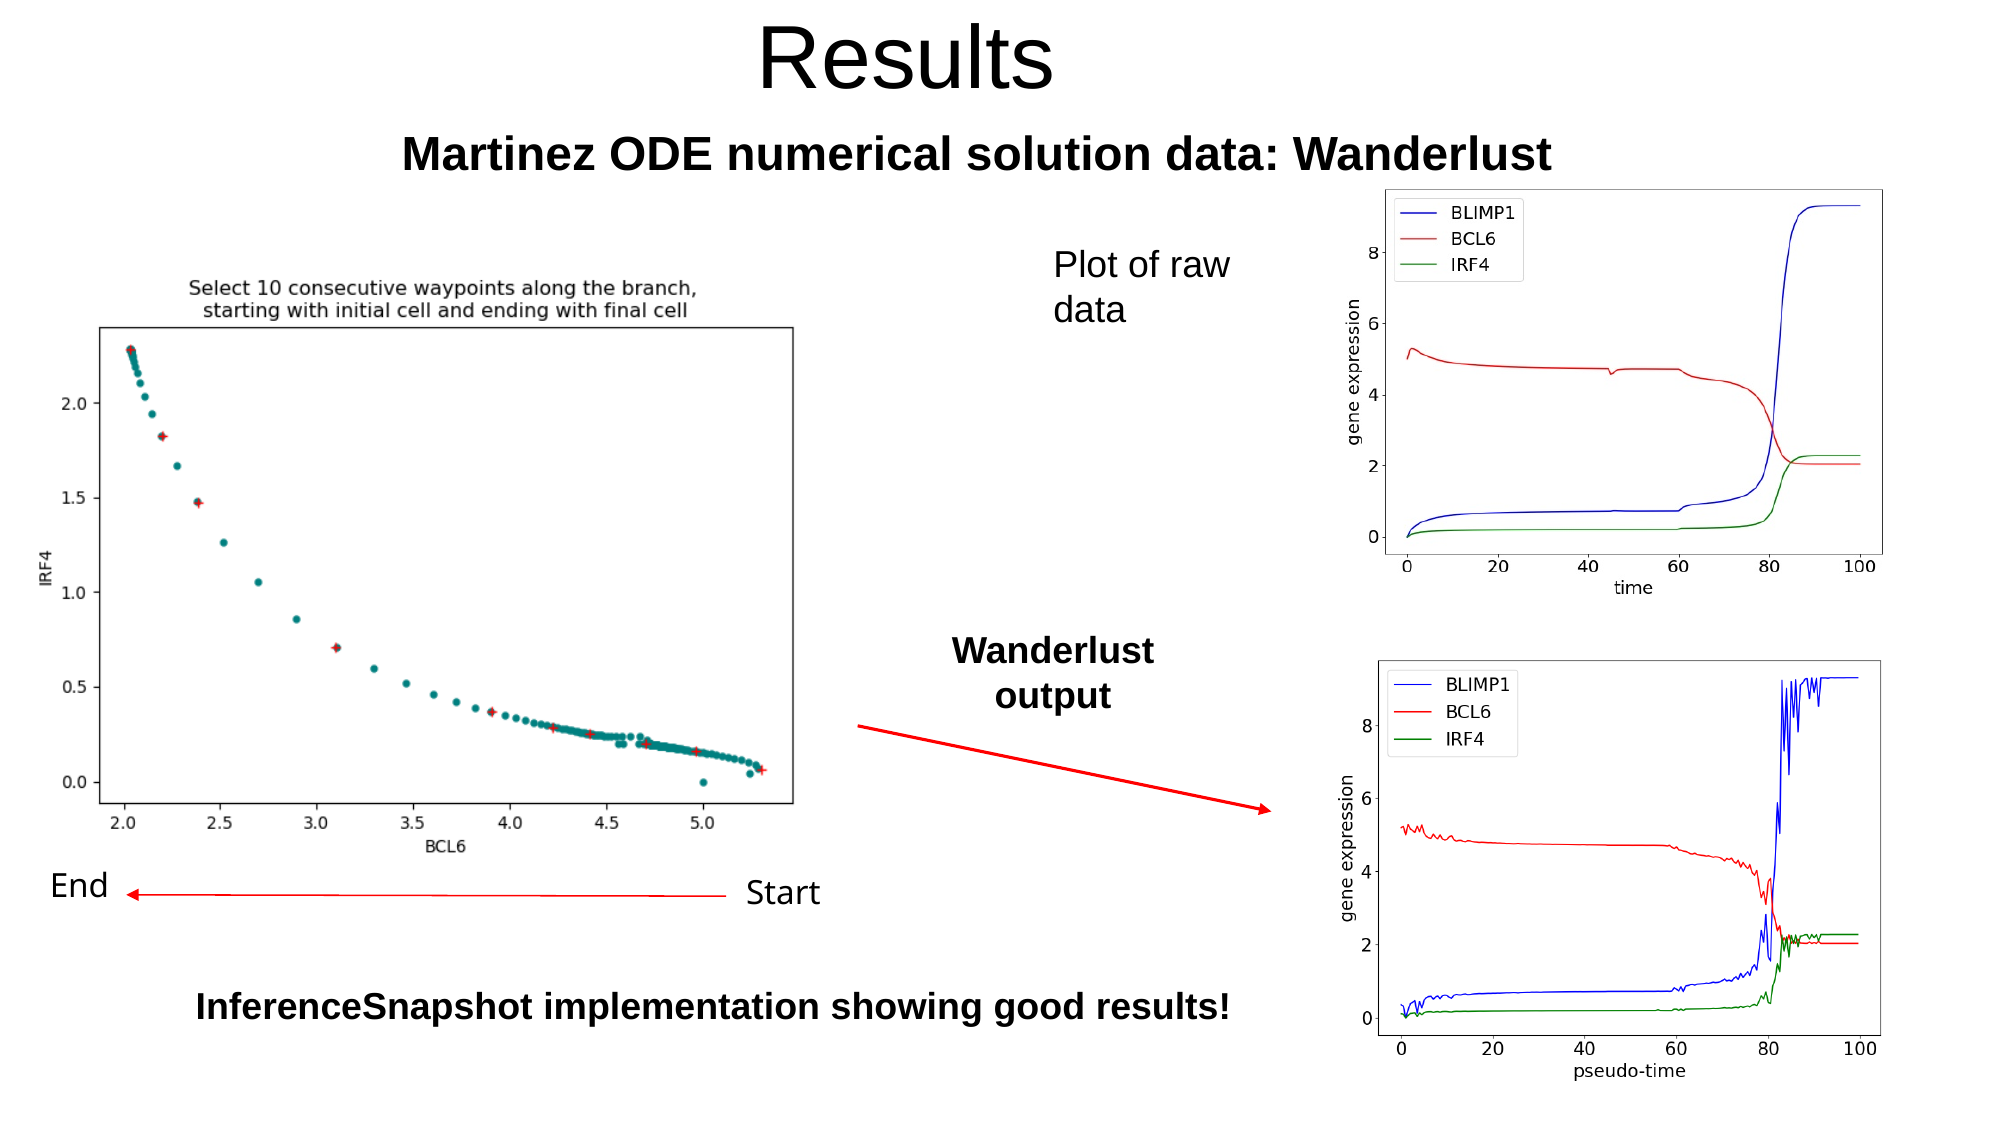

Results
Martinez ODE numerical solution data: Wanderlust
Plot of raw data
Wanderlust output
Start
End
InferenceSnapshot implementation showing good results!